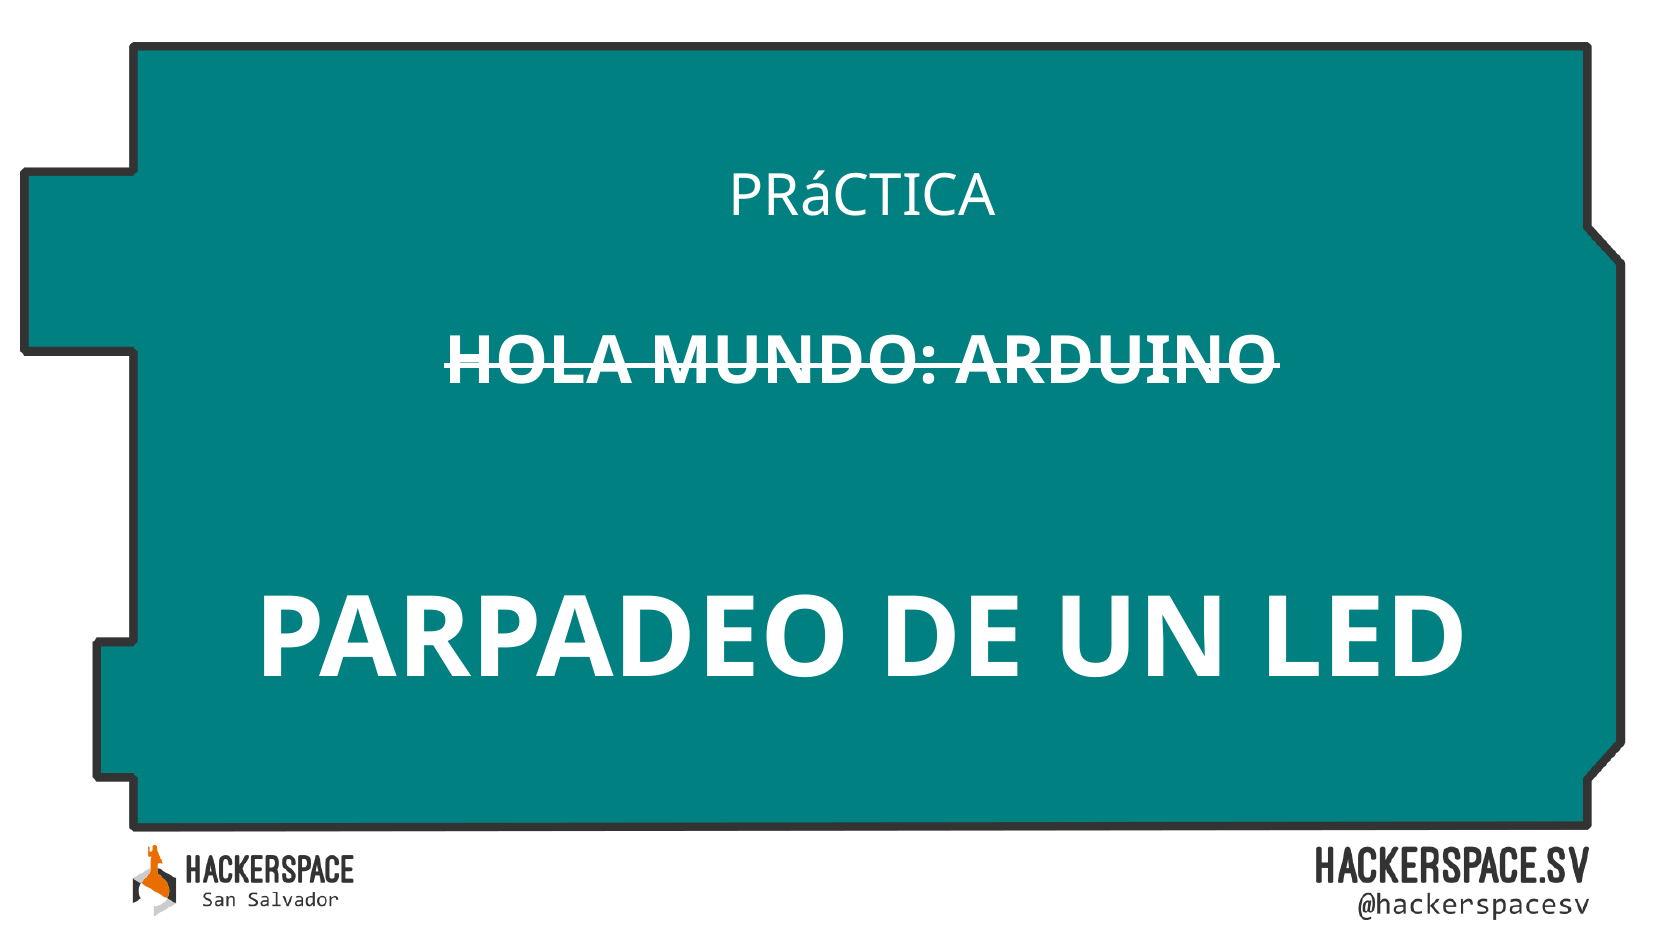

# PRáCTICA
HOLA MUNDO: ARDUINO
PARPADEO DE UN LED